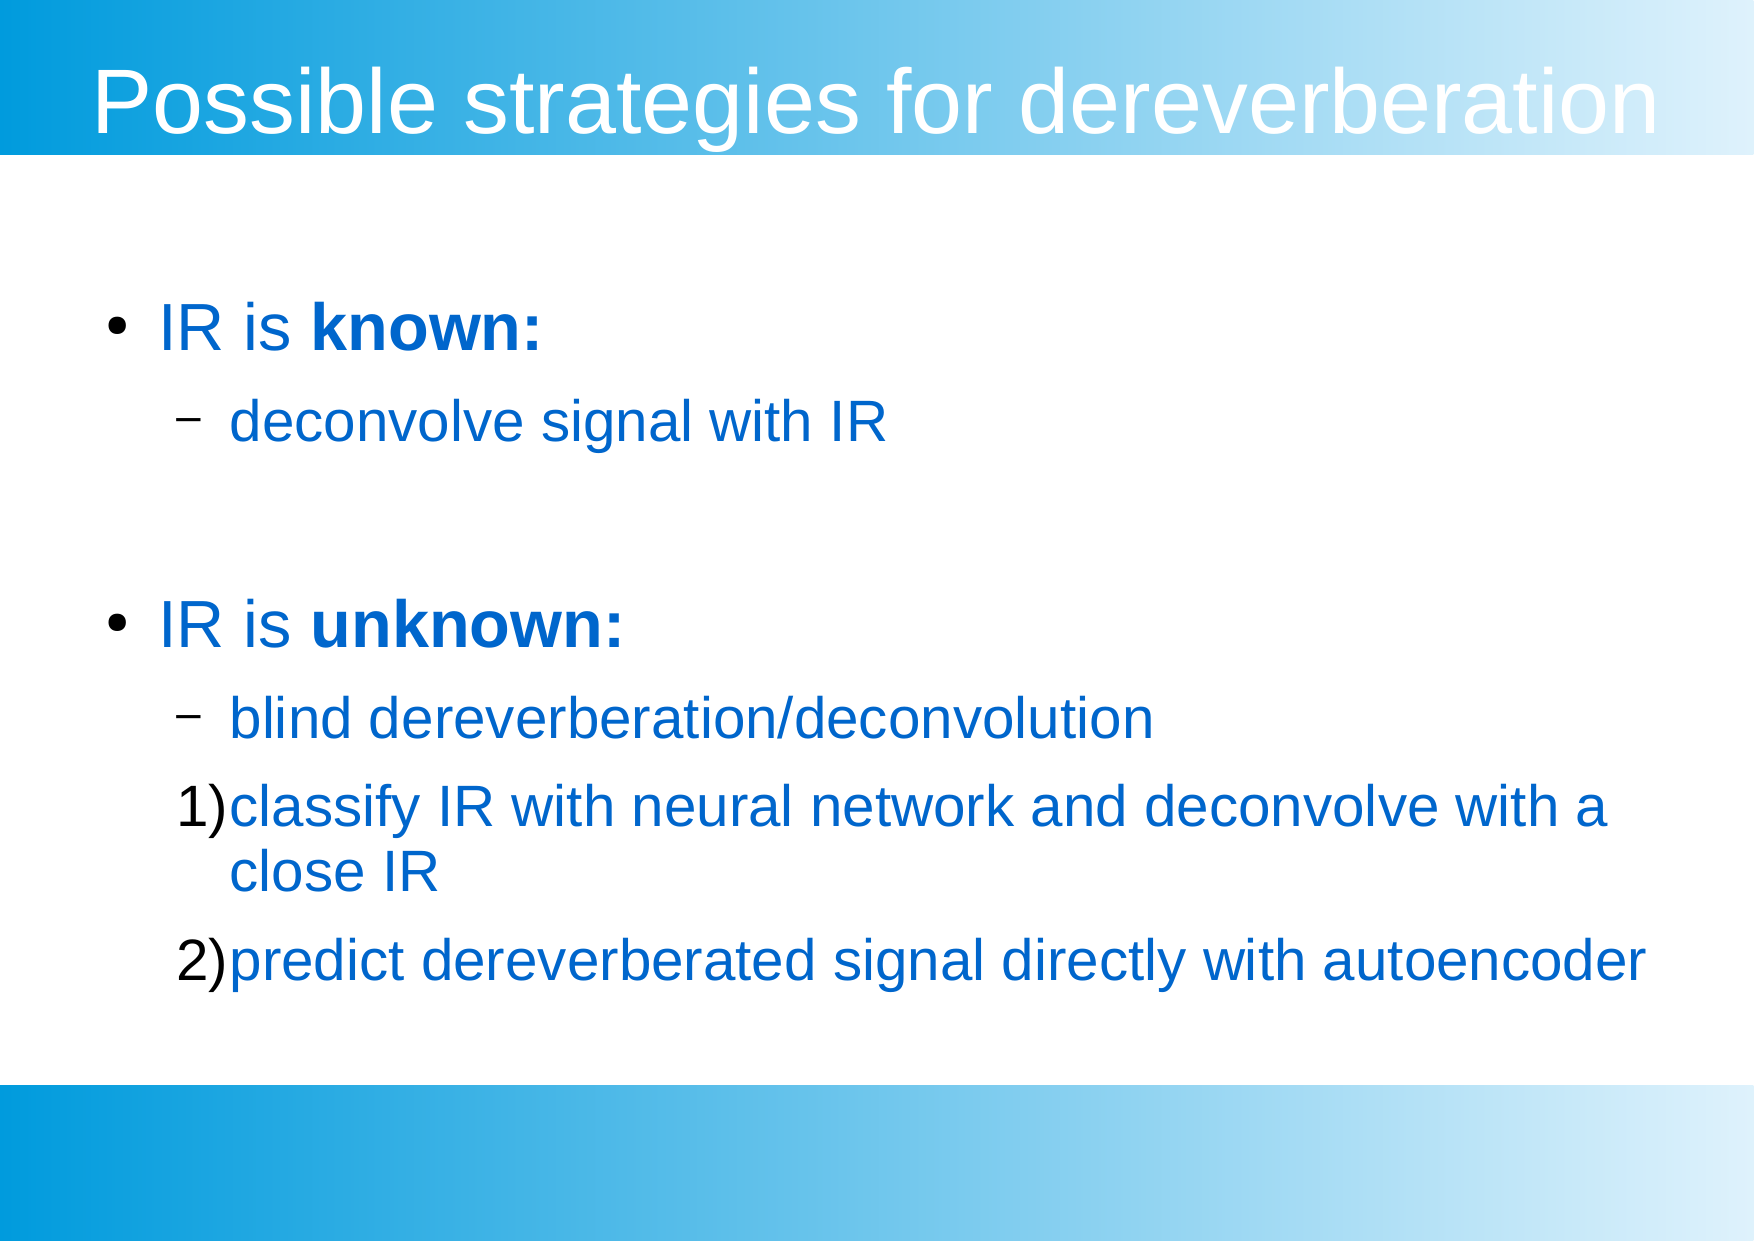

# Possible strategies for dereverberation
IR is known:
deconvolve signal with IR
IR is unknown:
blind dereverberation/deconvolution
classify IR with neural network and deconvolve with a close IR
predict dereverberated signal directly with autoencoder